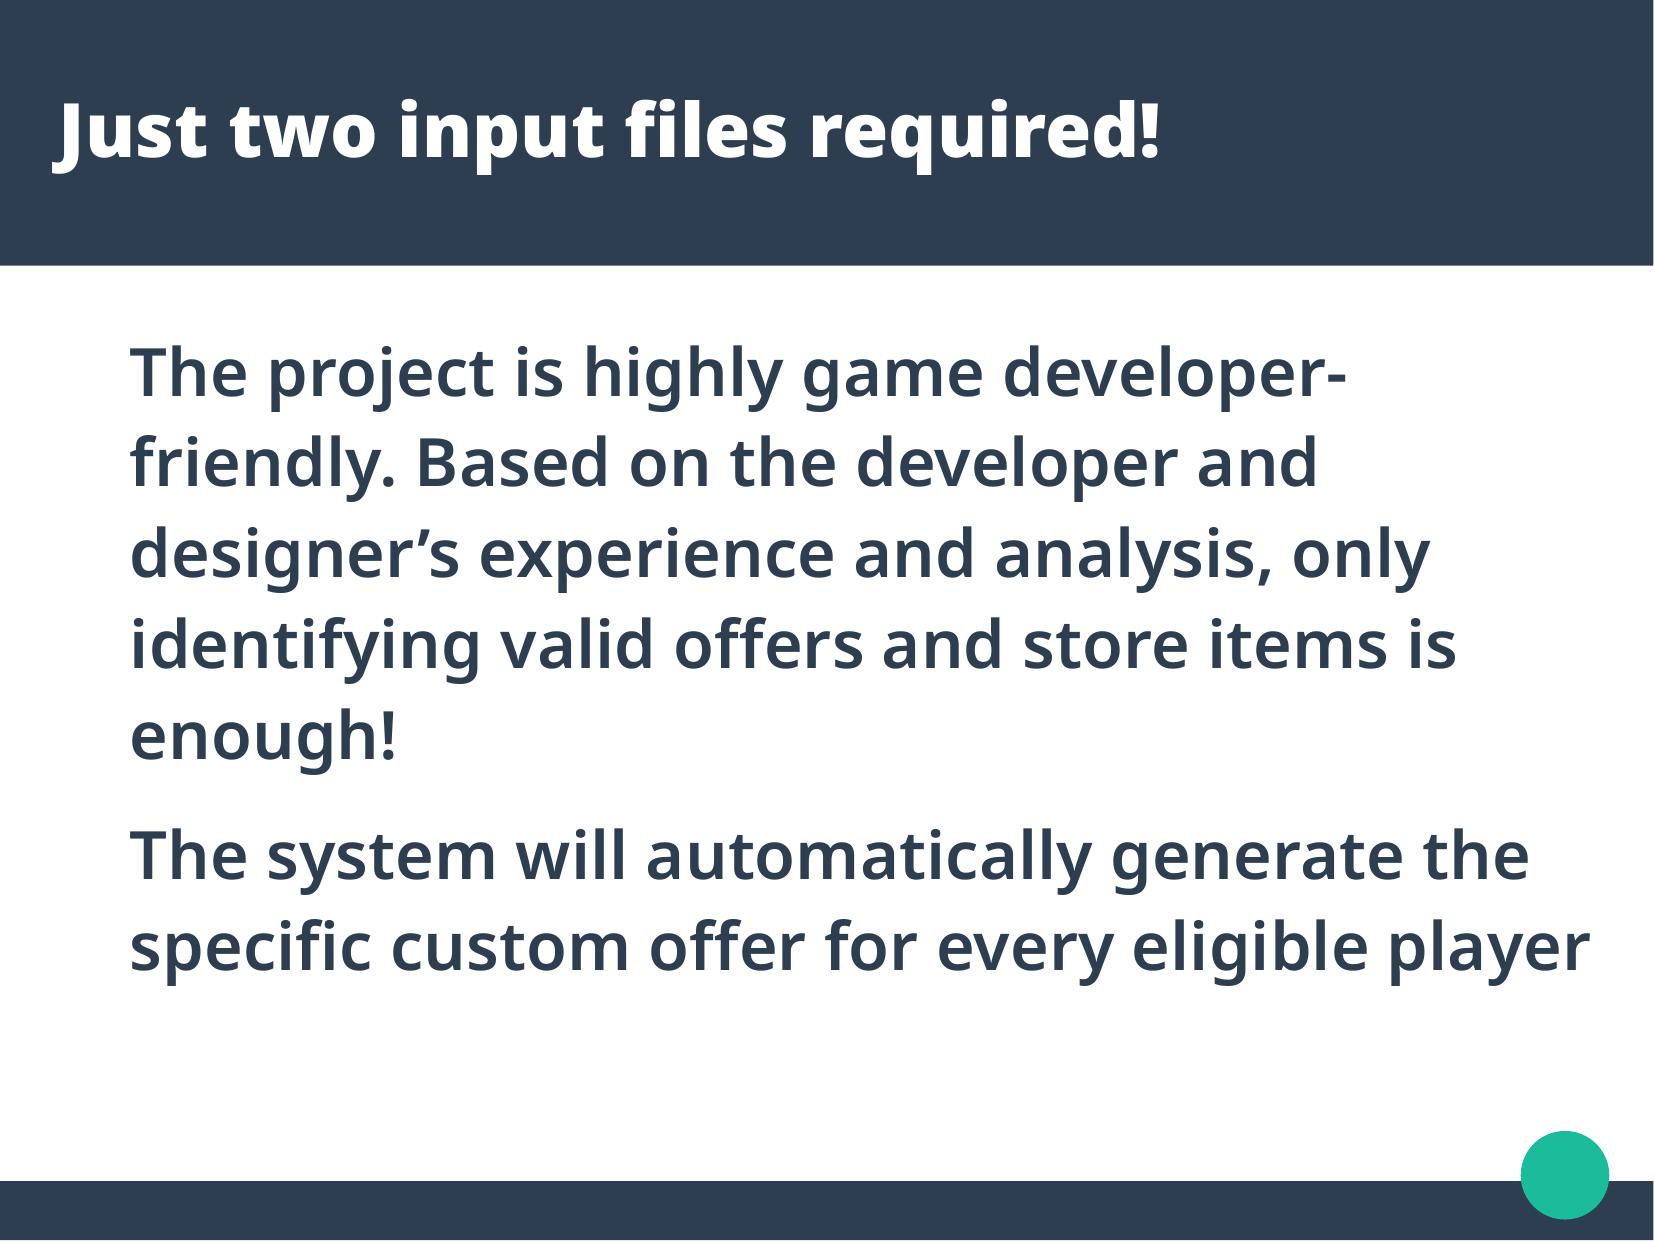

# Just two input files required!
The project is highly game developer- friendly. Based on the developer and designer’s experience and analysis, only identifying valid offers and store items is enough!
The system will automatically generate the specific custom offer for every eligible player